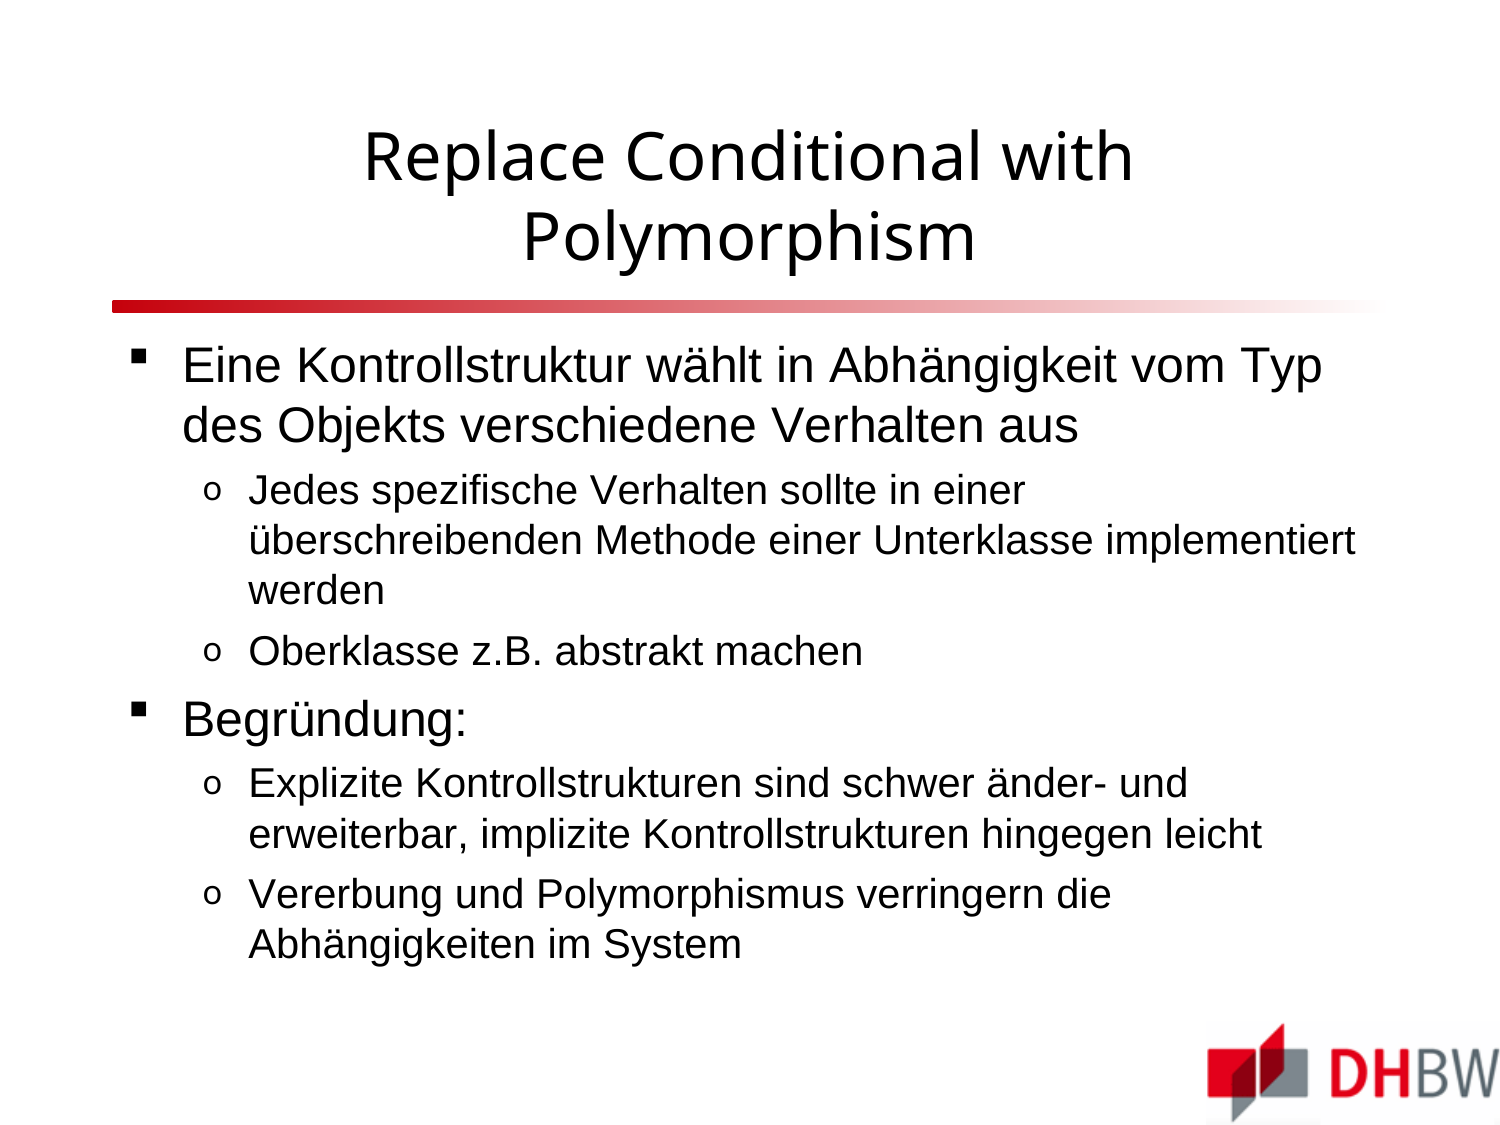

# Replace Conditional with Polymorphism
Eine Kontrollstruktur wählt in Abhängigkeit vom Typ des Objekts verschiedene Verhalten aus
Jedes spezifische Verhalten sollte in einer überschreibenden Methode einer Unterklasse implementiert werden
Oberklasse z.B. abstrakt machen
Begründung:
Explizite Kontrollstrukturen sind schwer änder- und erweiterbar, implizite Kontrollstrukturen hingegen leicht
Vererbung und Polymorphismus verringern die Abhängigkeiten im System